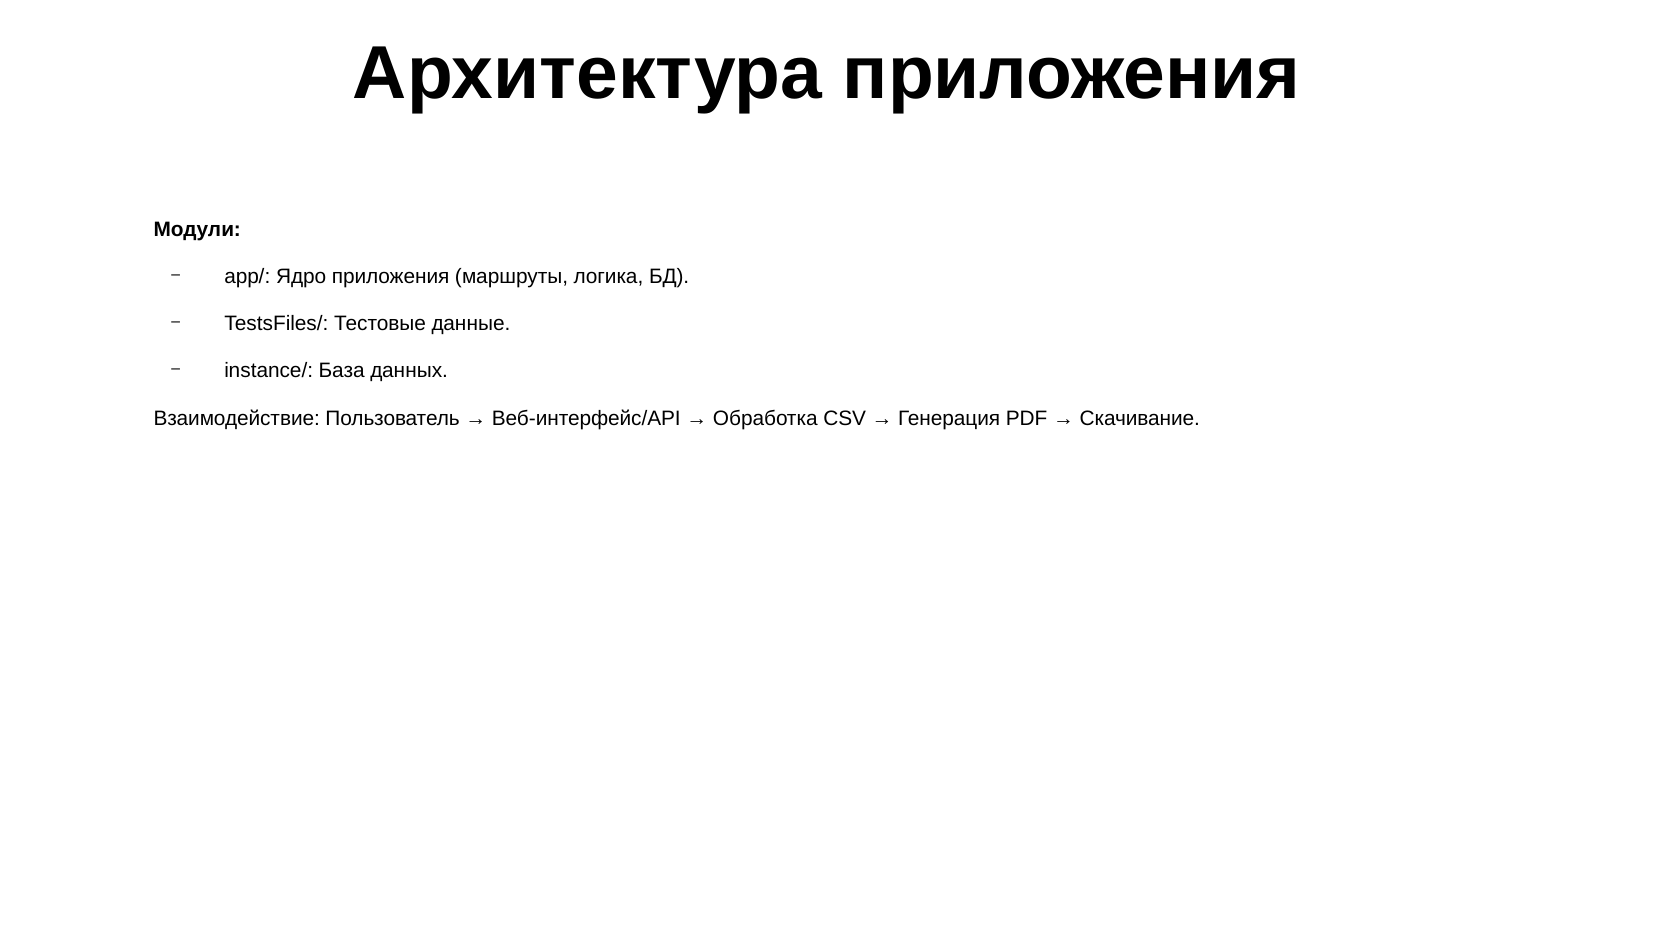

# Архитектура приложения
Модули:
app/: Ядро приложения (маршруты, логика, БД).
TestsFiles/: Тестовые данные.
instance/: База данных.
Взаимодействие: Пользователь → Веб-интерфейс/API → Обработка CSV → Генерация PDF → Скачивание.